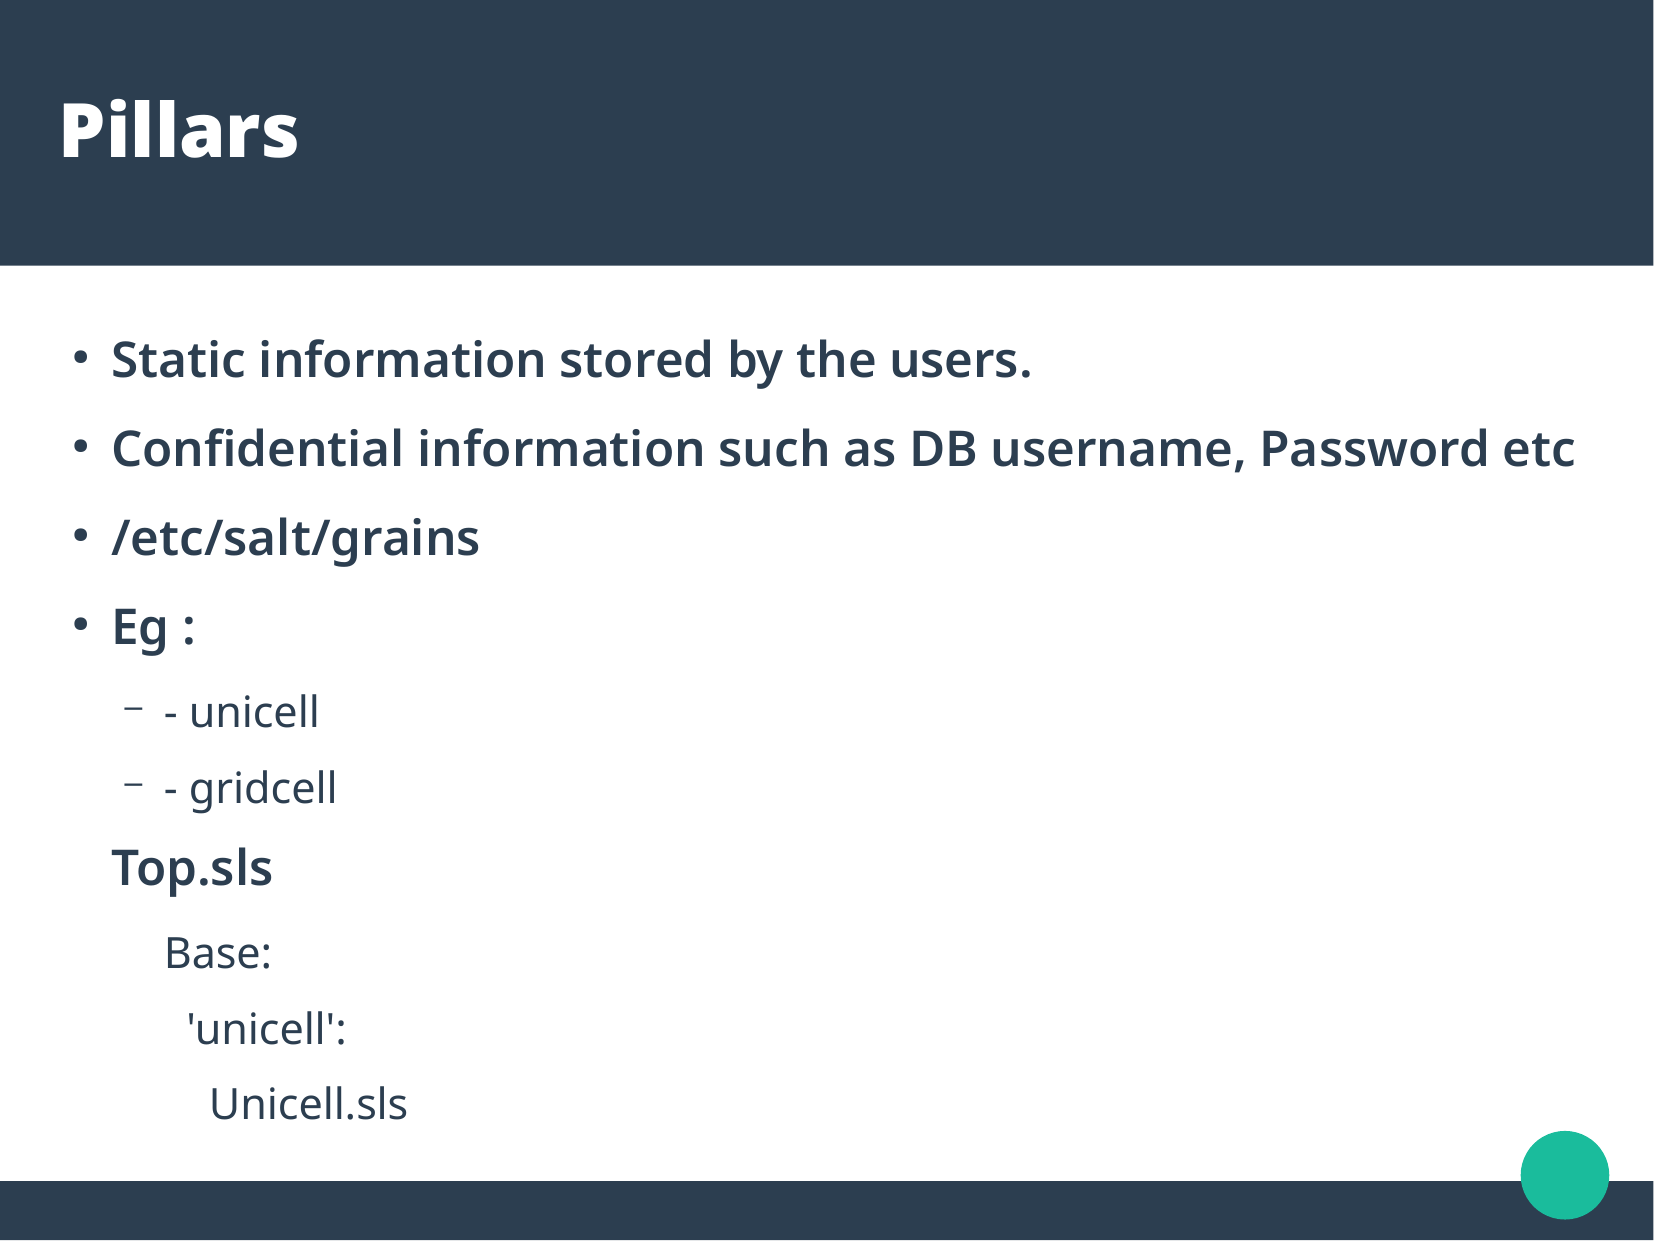

# Pillars
Static information stored by the users.
Confidential information such as DB username, Password etc
/etc/salt/grains
Eg :
- unicell
- gridcell
Top.sls
Base:
 'unicell':
 Unicell.sls